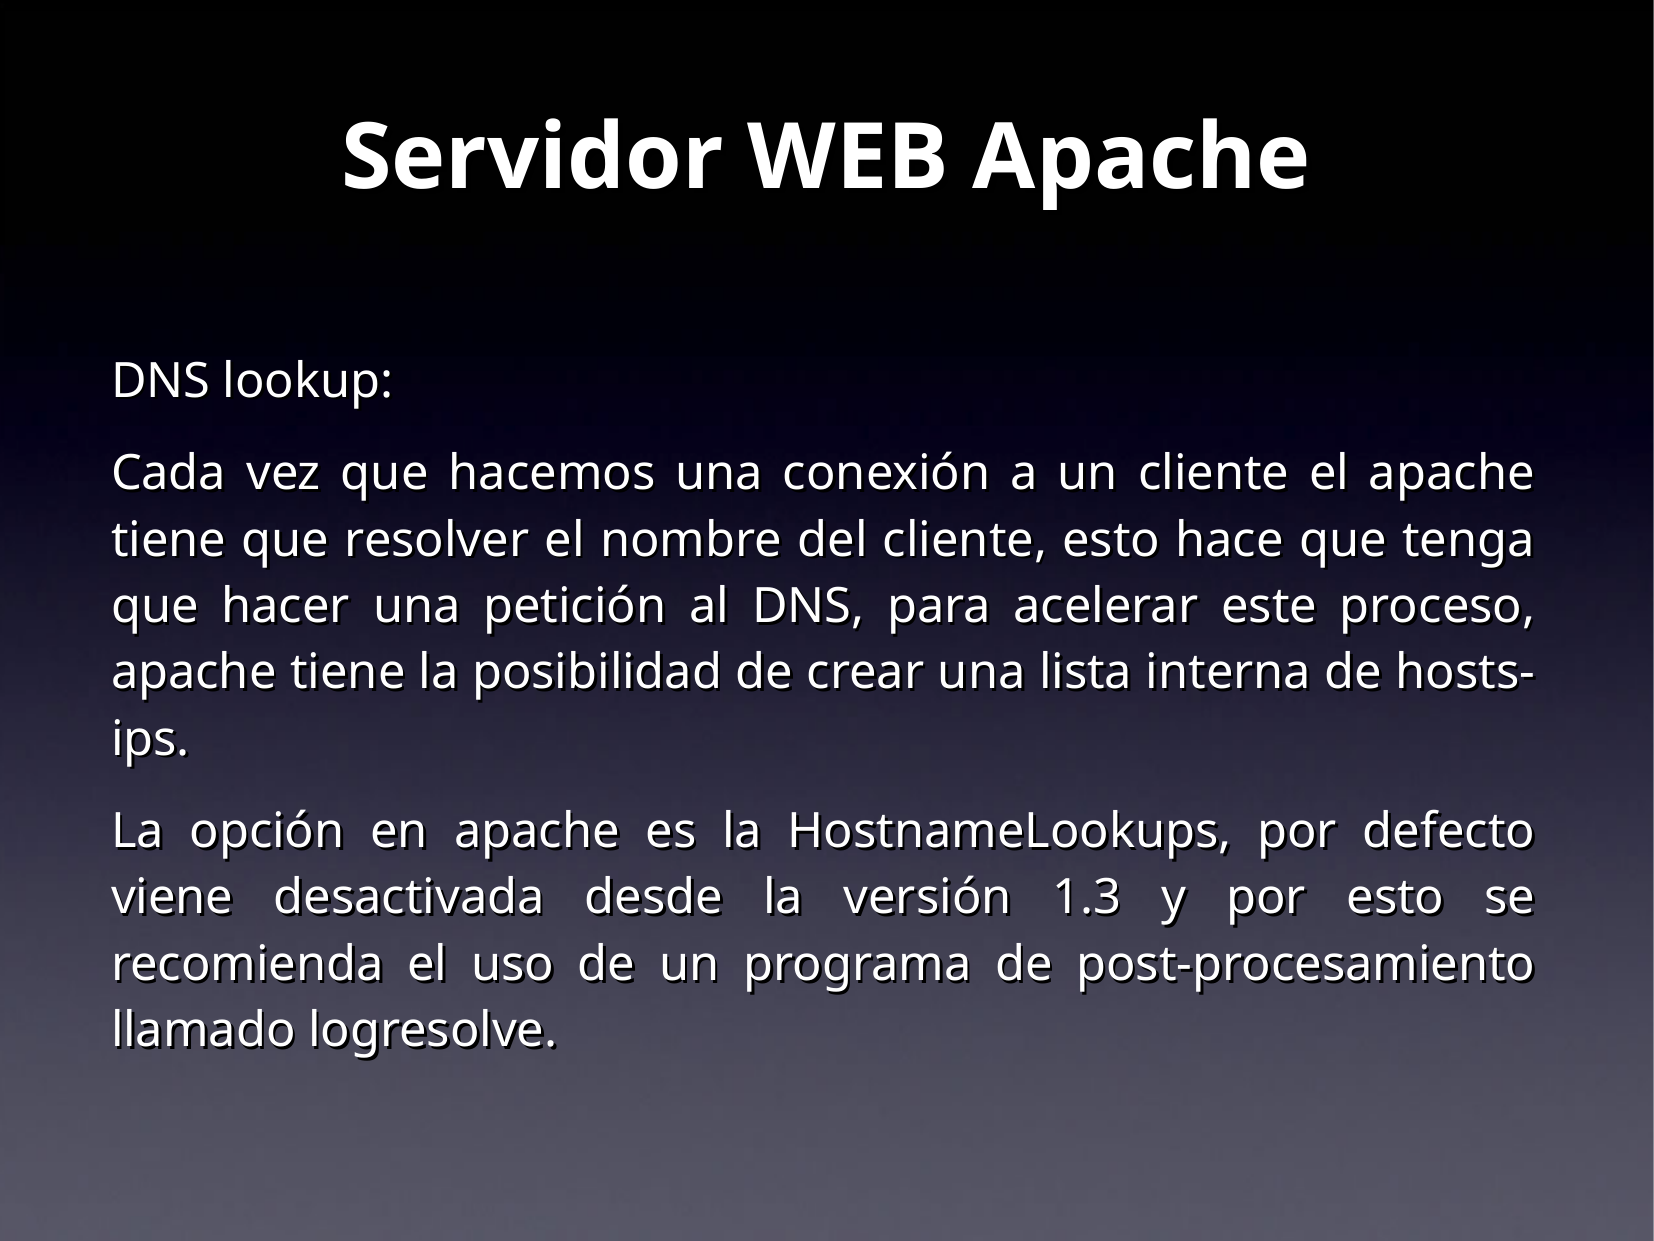

# Servidor WEB Apache
DNS lookup:
Cada vez que hacemos una conexión a un cliente el apache tiene que resolver el nombre del cliente, esto hace que tenga que hacer una petición al DNS, para acelerar este proceso, apache tiene la posibilidad de crear una lista interna de hosts-ips.
La opción en apache es la HostnameLookups, por defecto viene desactivada desde la versión 1.3 y por esto se recomienda el uso de un programa de post-procesamiento llamado logresolve.